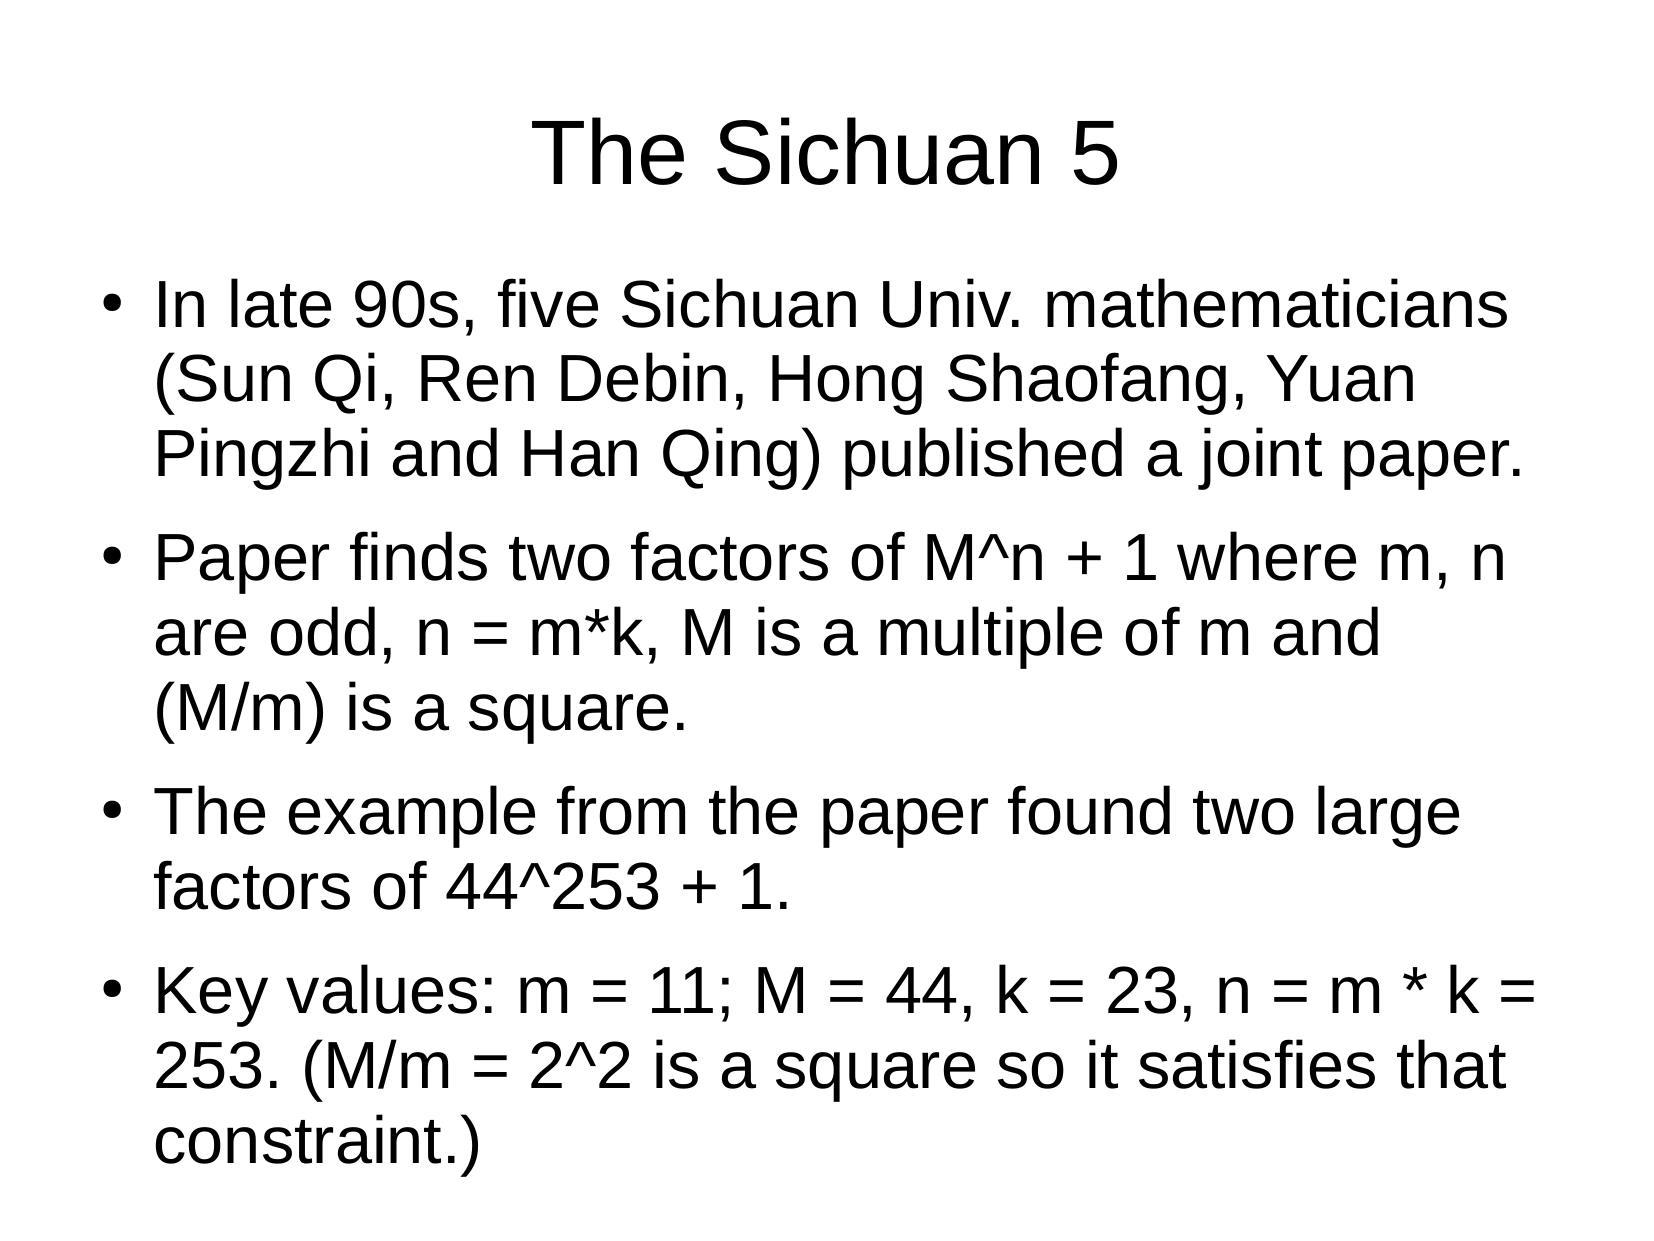

# The Sichuan 5
In late 90s, five Sichuan Univ. mathematicians (Sun Qi, Ren Debin, Hong Shaofang, Yuan Pingzhi and Han Qing) published a joint paper.
Paper finds two factors of M^n + 1 where m, n are odd, n = m*k, M is a multiple of m and (M/m) is a square.
The example from the paper found two large factors of 44^253 + 1.
Key values: m = 11; M = 44, k = 23, n = m * k = 253. (M/m = 2^2 is a square so it satisfies that constraint.)